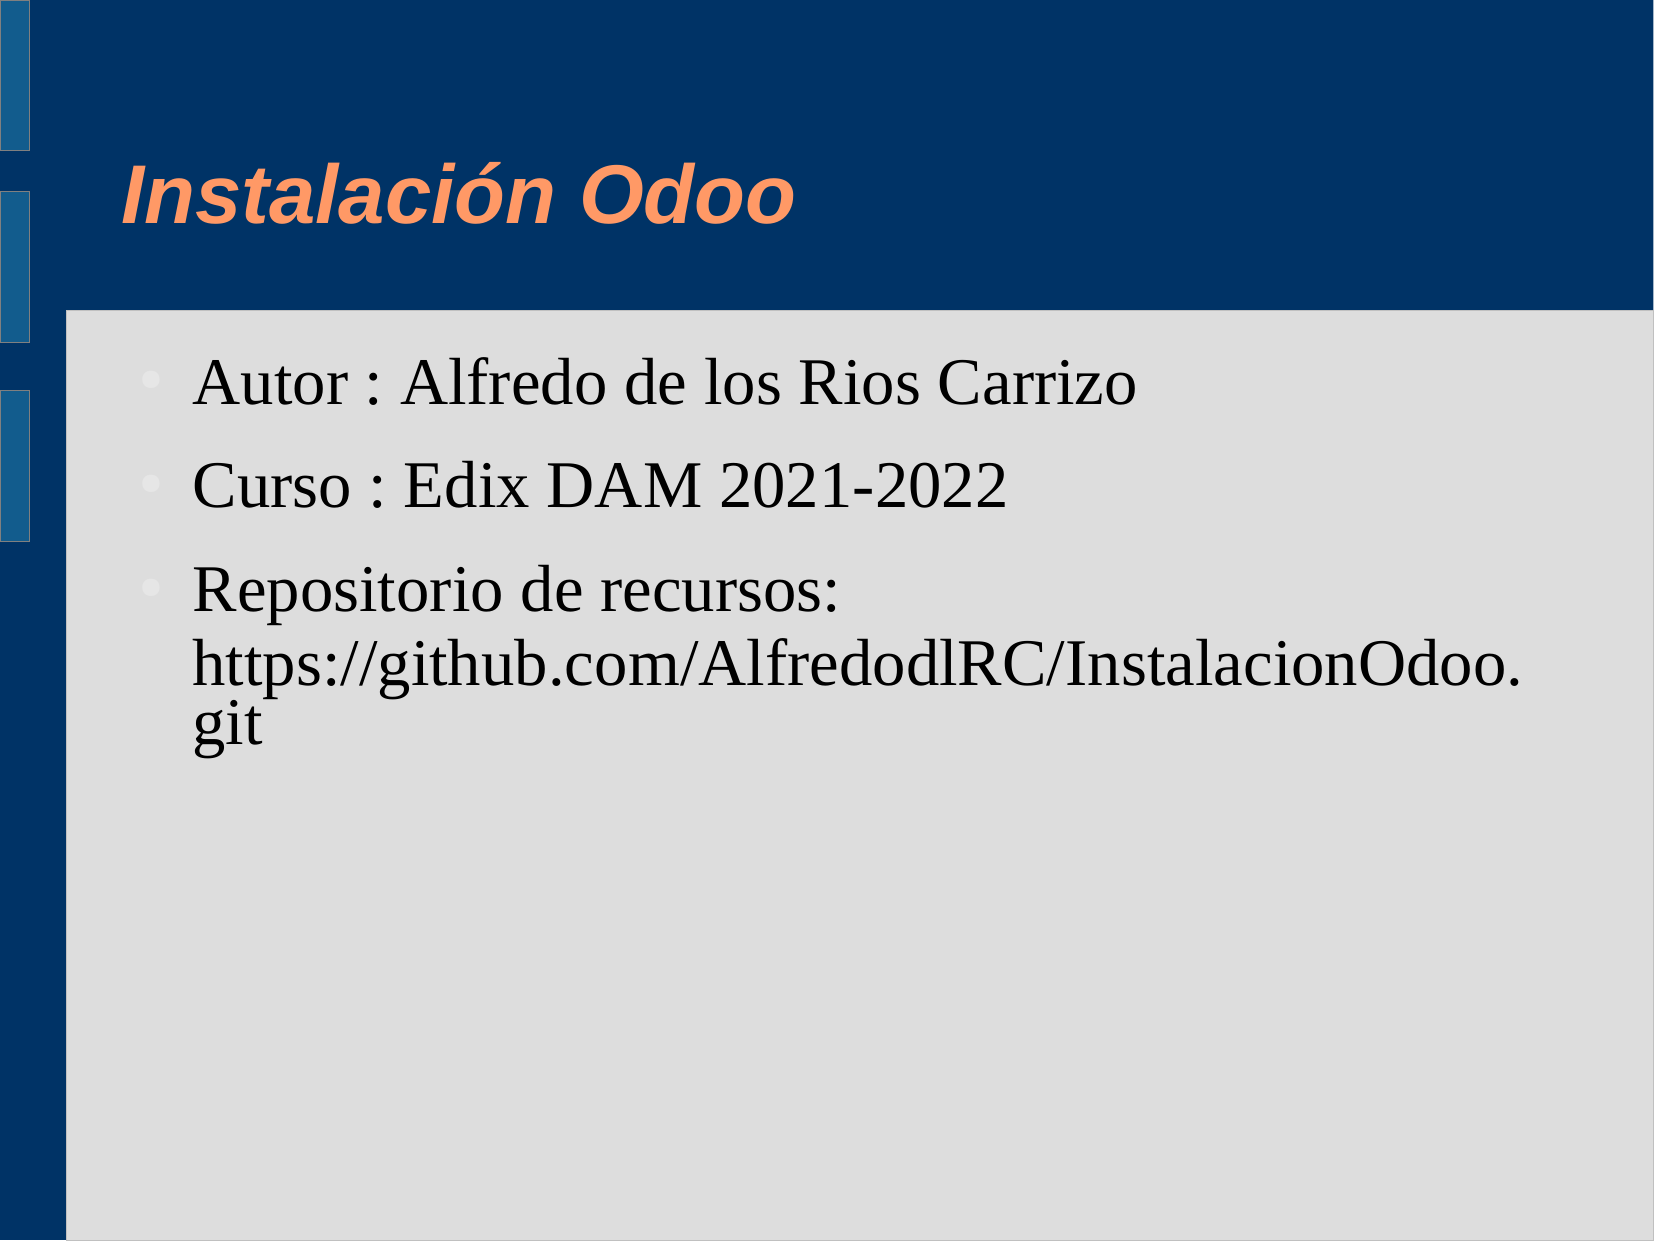

# Instalación Odoo
Autor : Alfredo de los Rios Carrizo
Curso : Edix DAM 2021-2022
Repositorio de recursos:https://github.com/AlfredodlRC/InstalacionOdoo.git